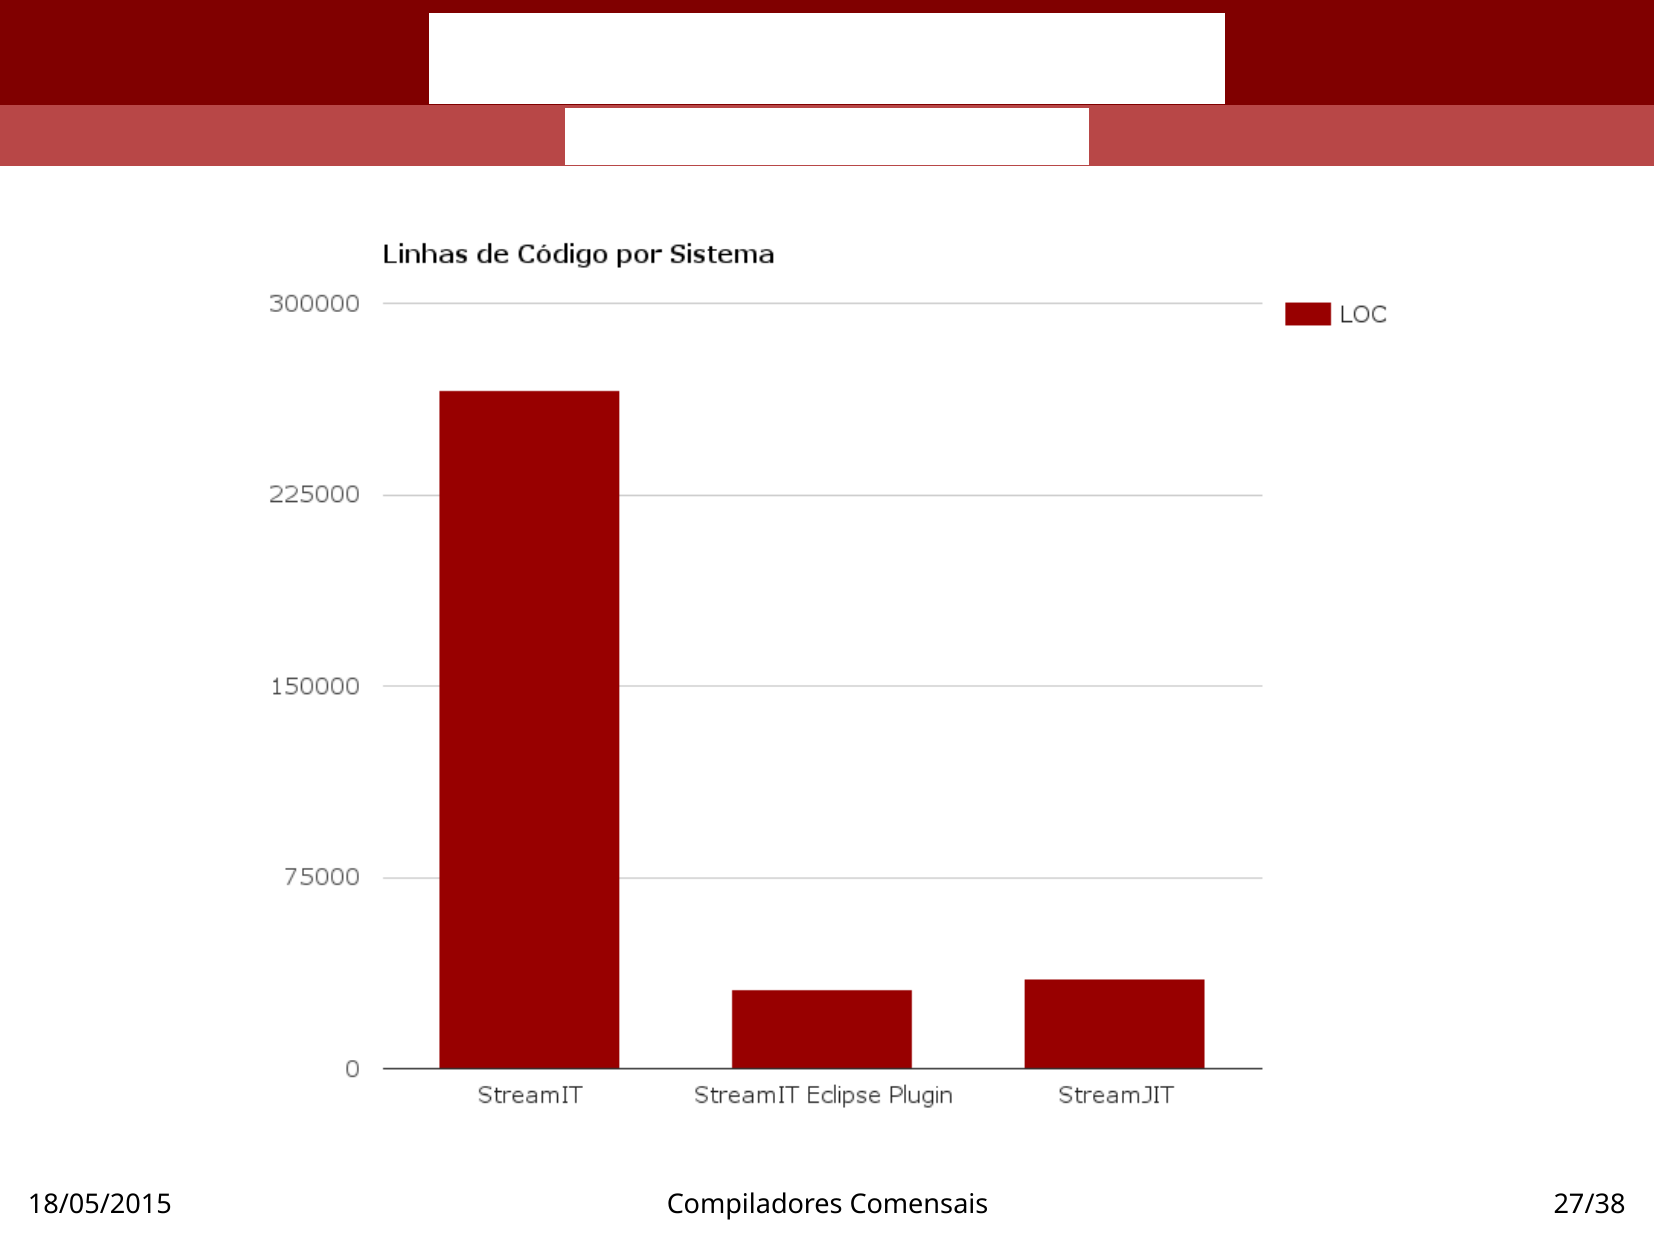

# Compiladores Comensais
Esforço de Implementação
27